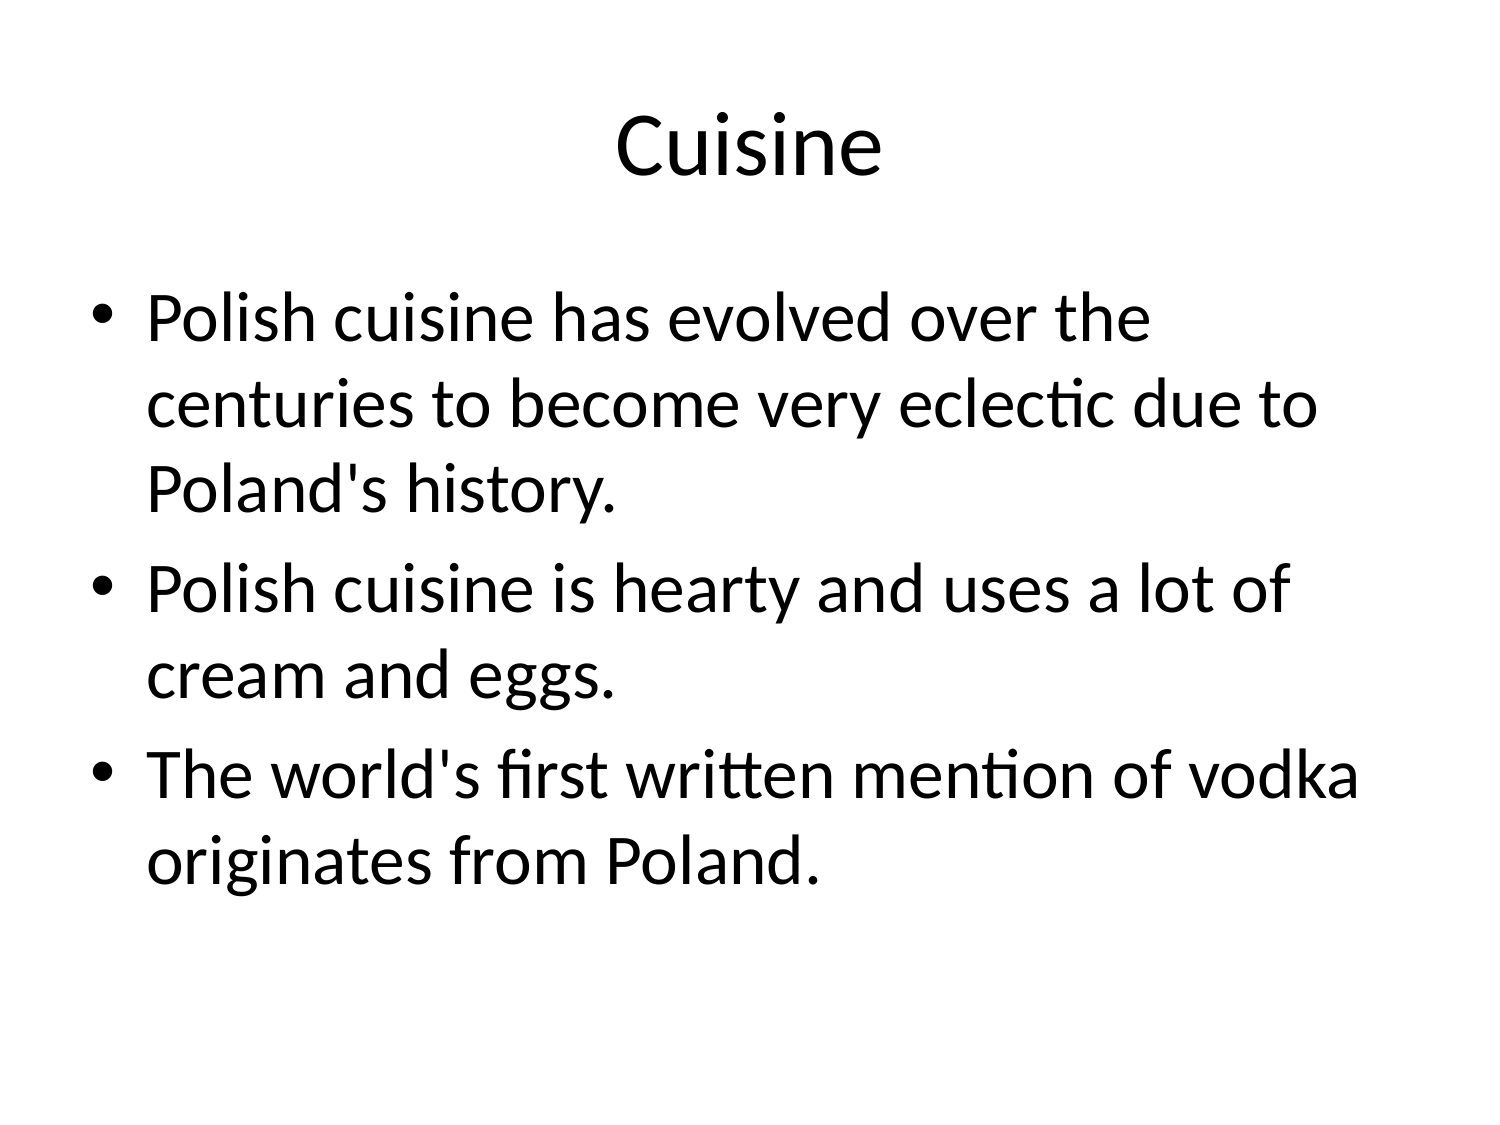

# Cuisine
Polish cuisine has evolved over the centuries to become very eclectic due to Poland's history.
Polish cuisine is hearty and uses a lot of cream and eggs.
The world's first written mention of vodka originates from Poland.